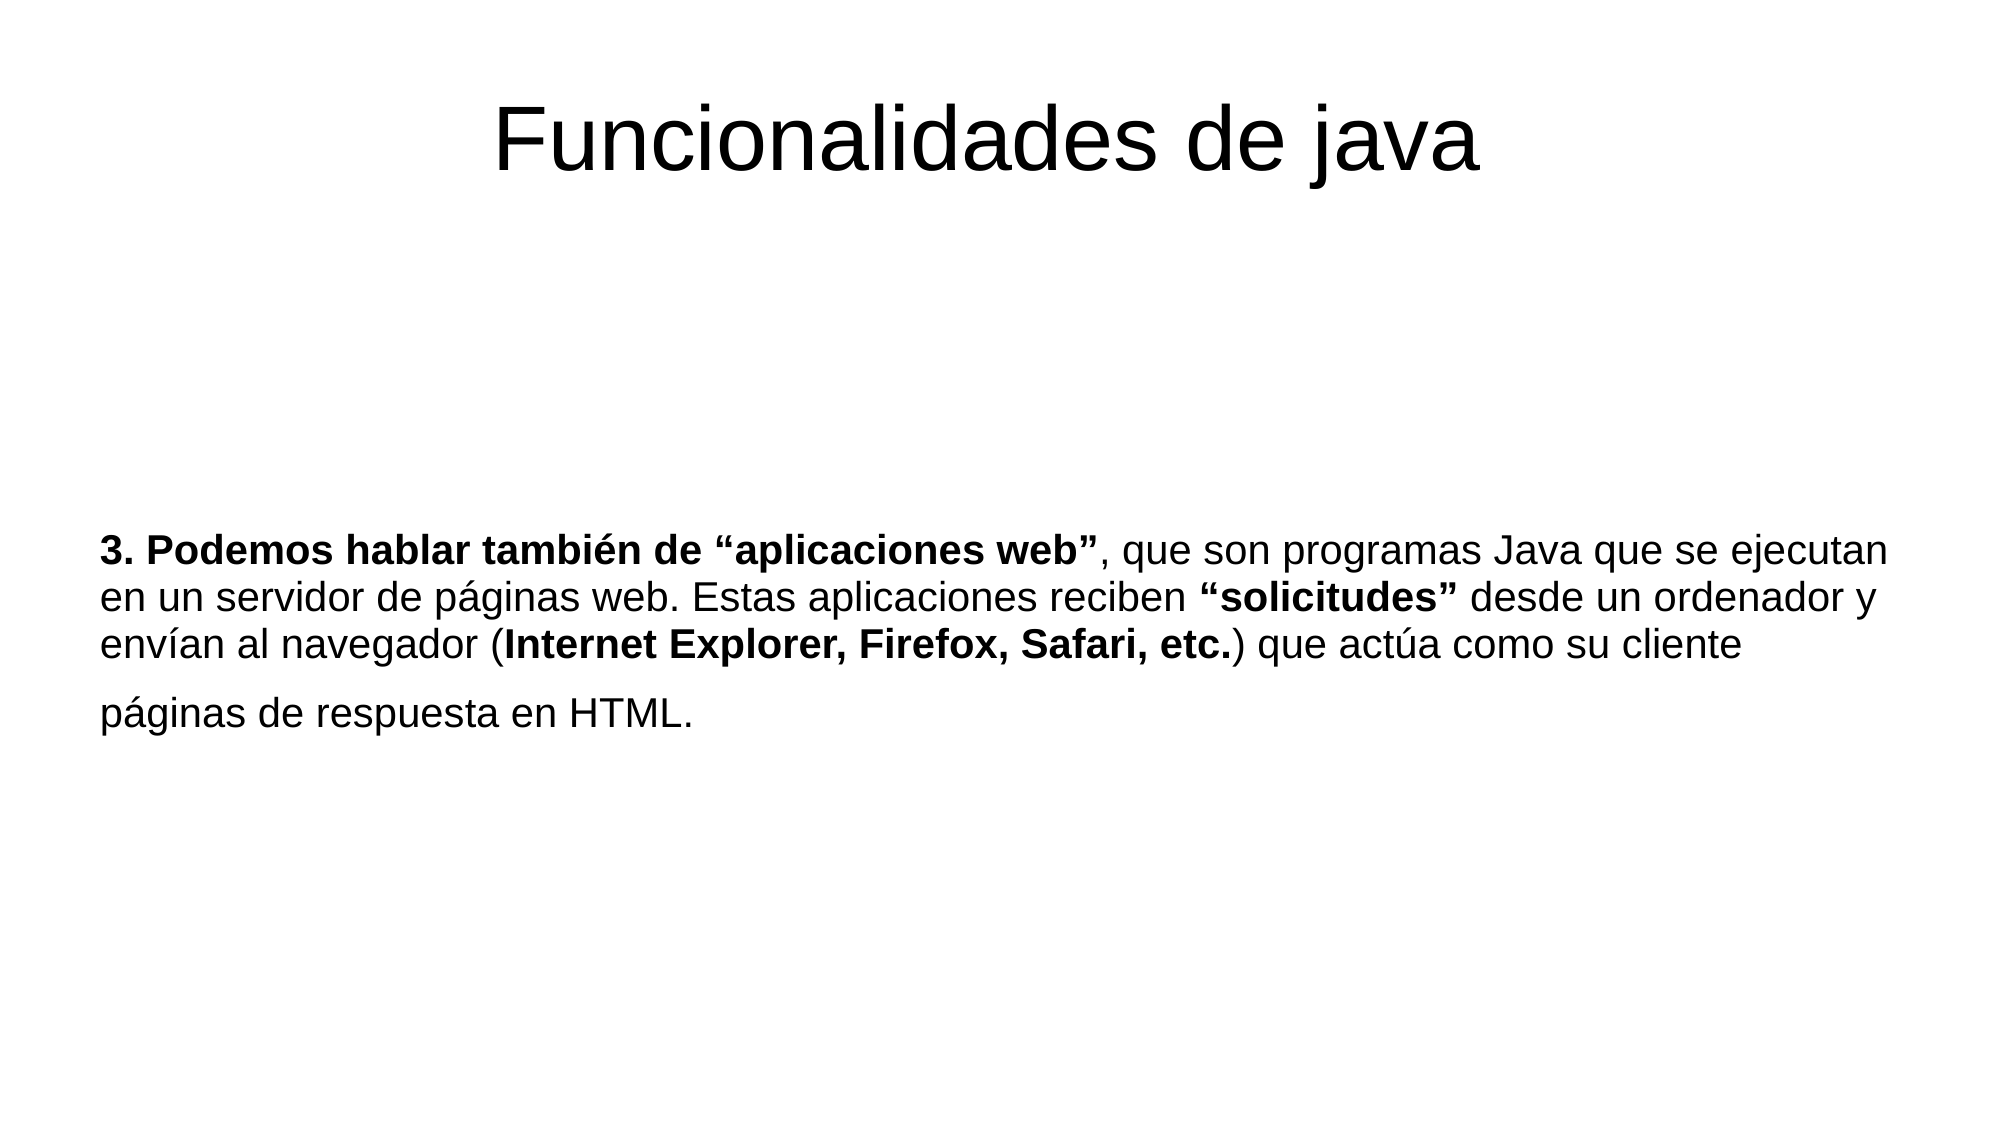

# Funcionalidades de java
3. Podemos hablar también de “aplicaciones web”, que son programas Java que se ejecutan en un servidor de páginas web. Estas aplicaciones reciben “solicitudes” desde un ordenador y envían al navegador (Internet Explorer, Firefox, Safari, etc.) que actúa como su cliente páginas de respuesta en HTML.